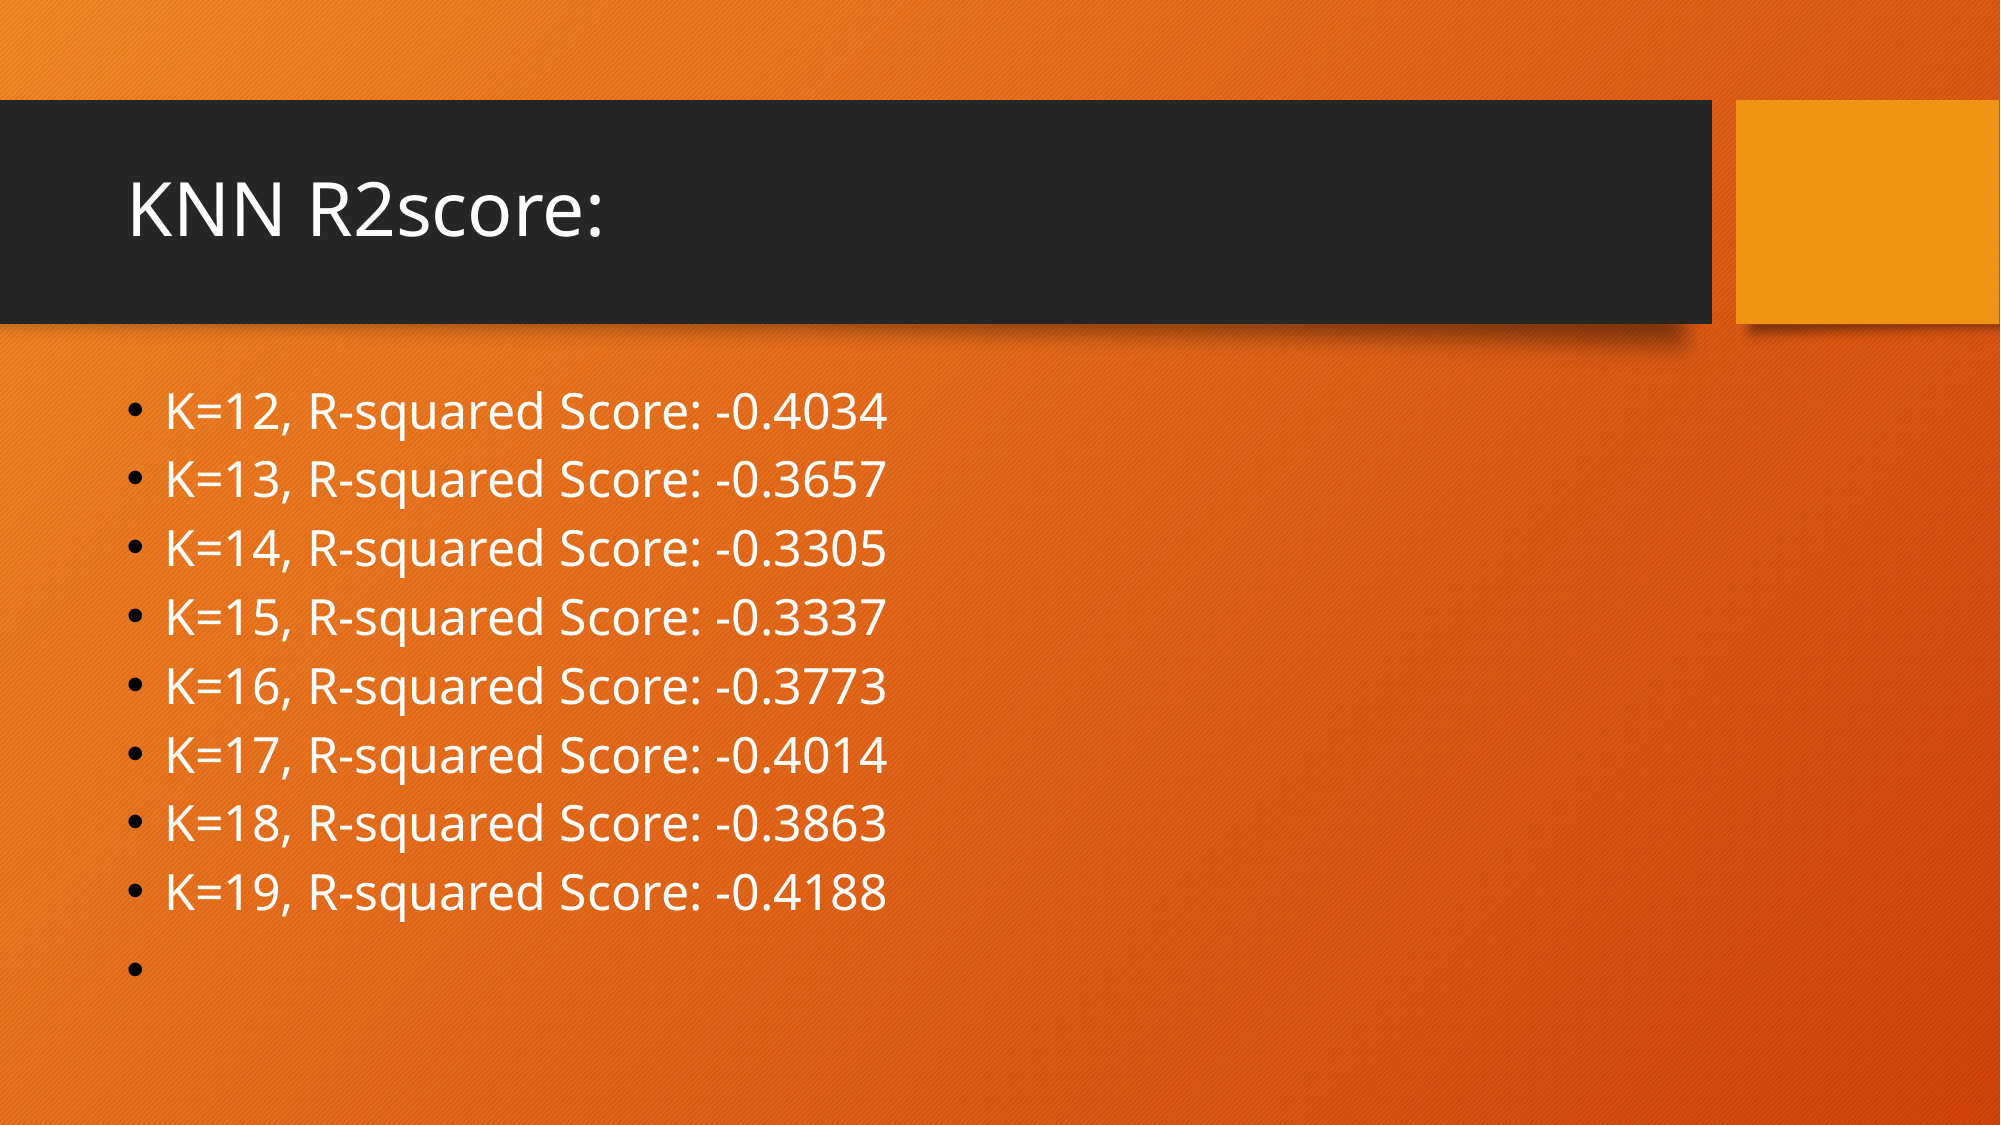

# KNN R2score:
K=12, R-squared Score: -0.4034
K=13, R-squared Score: -0.3657
K=14, R-squared Score: -0.3305
K=15, R-squared Score: -0.3337
K=16, R-squared Score: -0.3773
K=17, R-squared Score: -0.4014
K=18, R-squared Score: -0.3863
K=19, R-squared Score: -0.4188